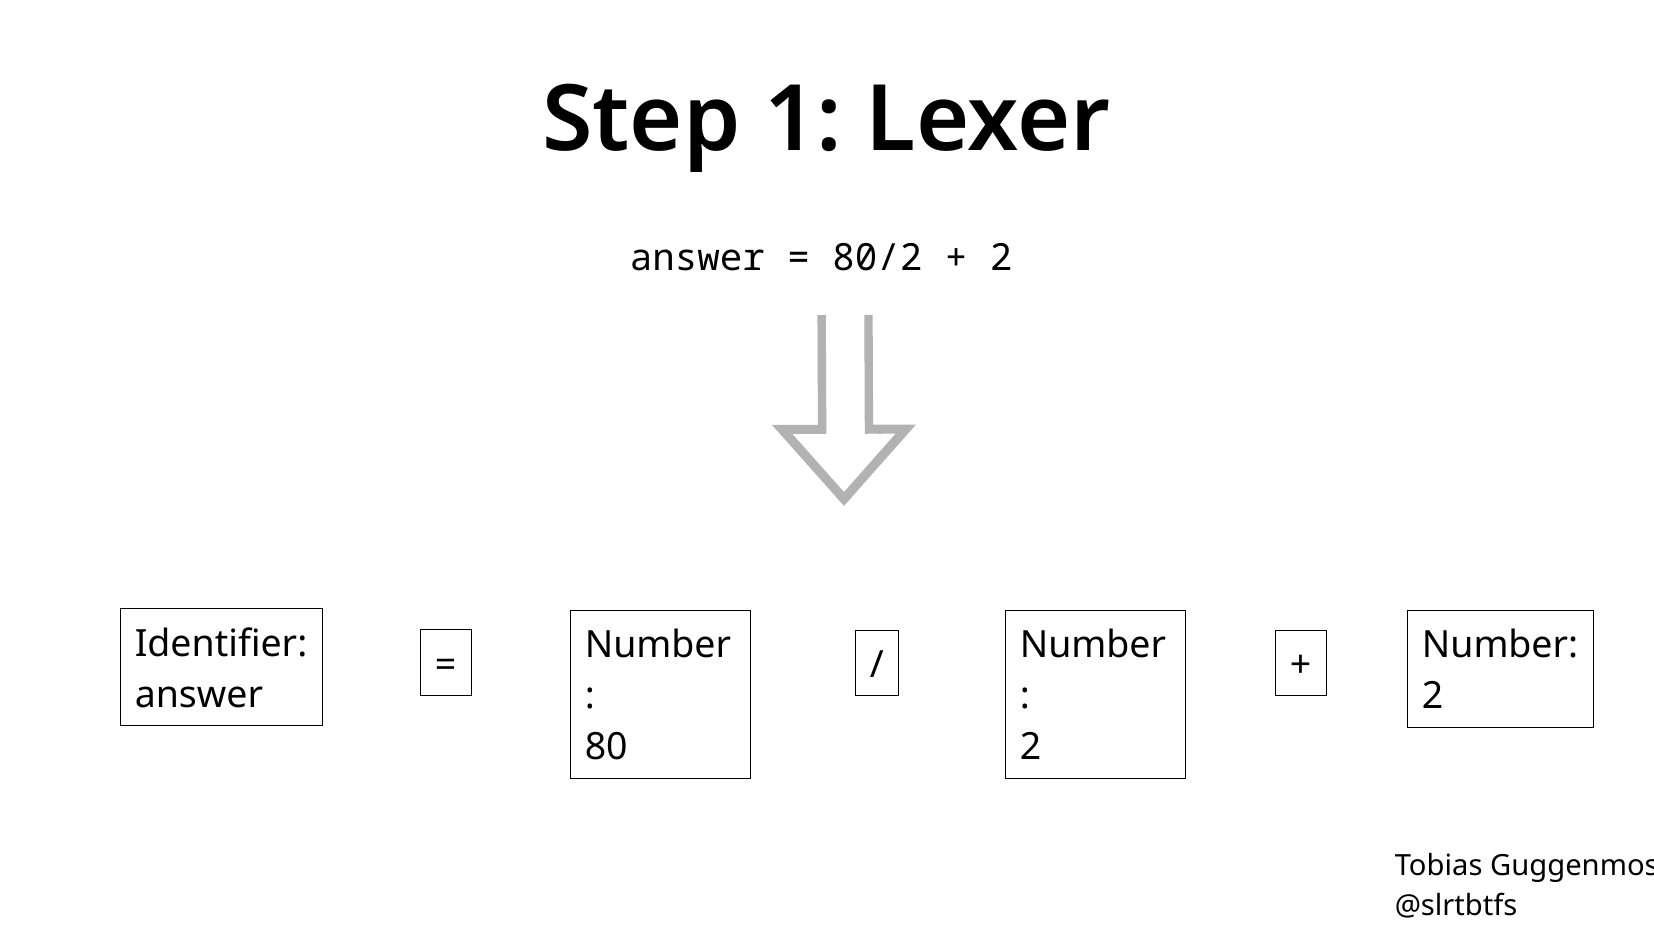

# Step 1: Lexer
answer = 80/2 + 2
Identifier:
answer
Number:
80
Number:
2
Number:
2
=
/
+